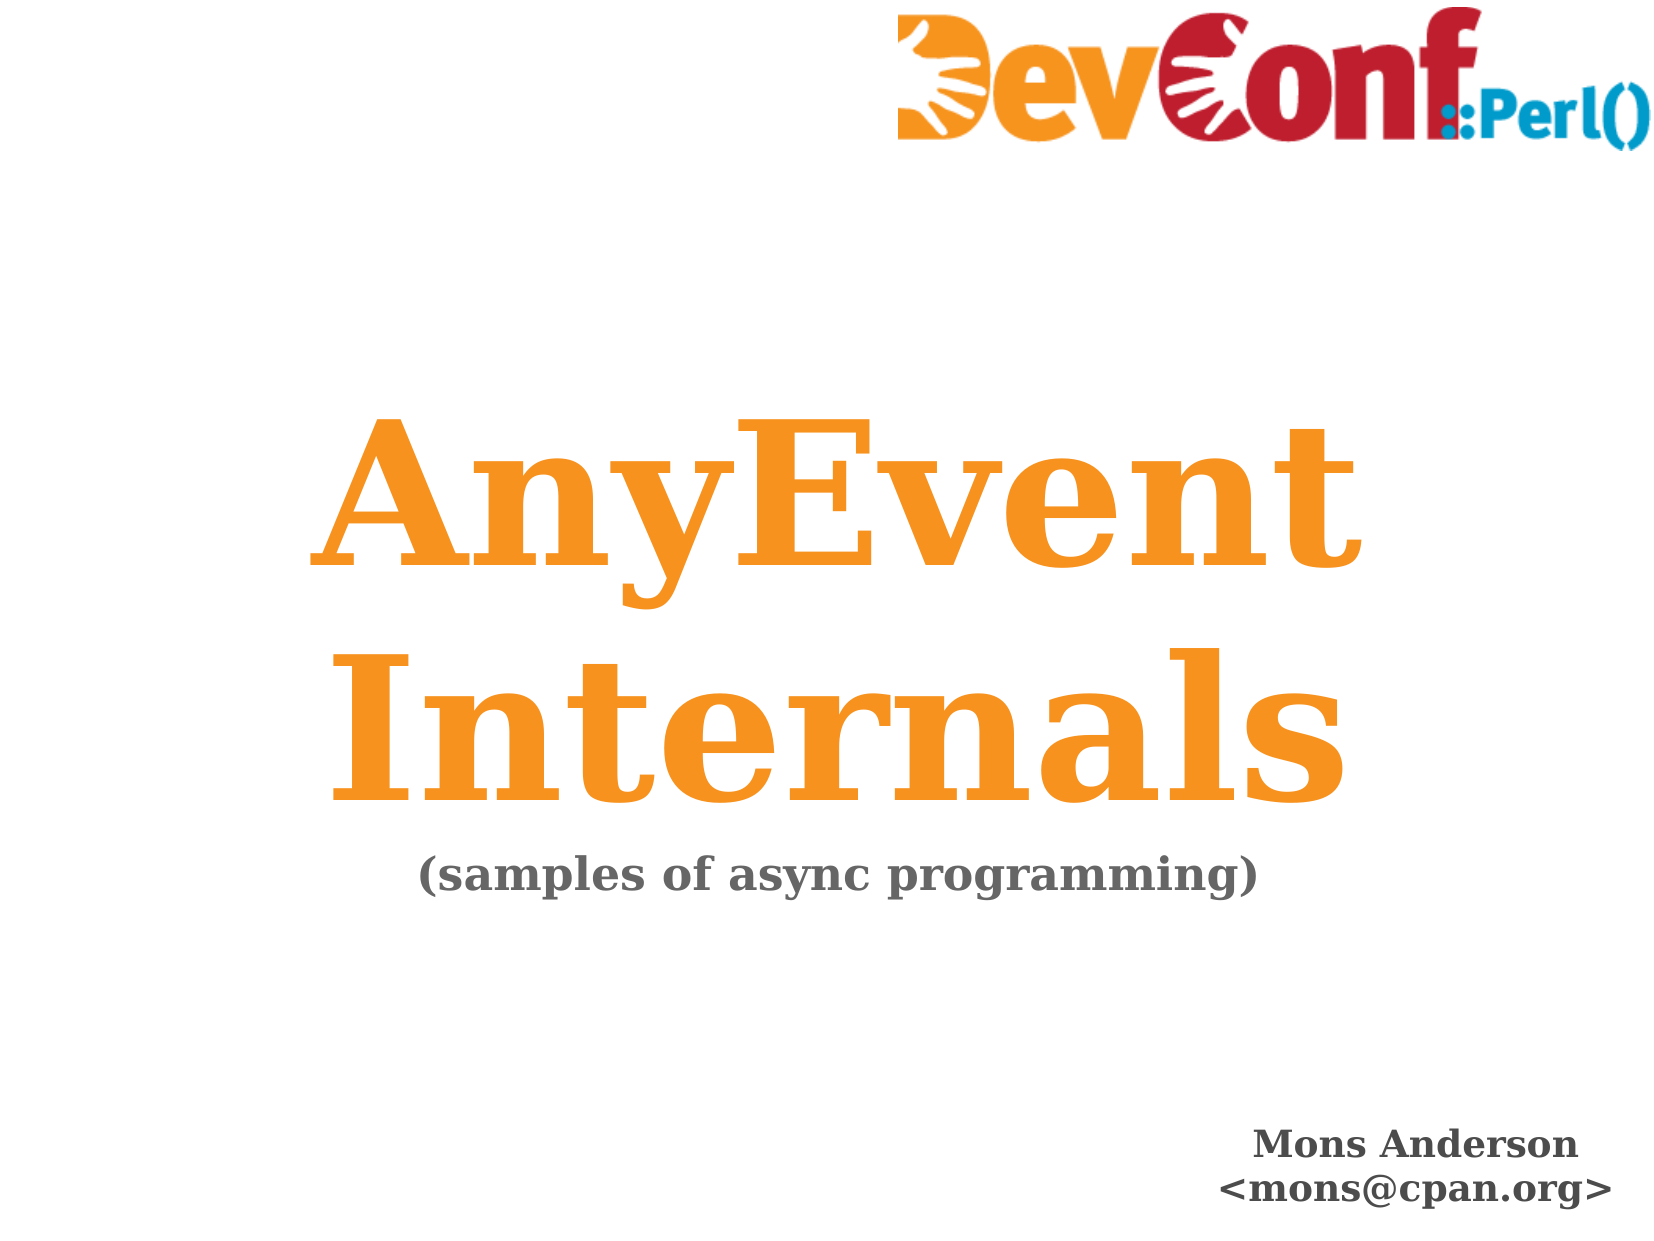

AnyEvent
Internals
(samples of async programming)
Mons Anderson
<mons@cpan.org>